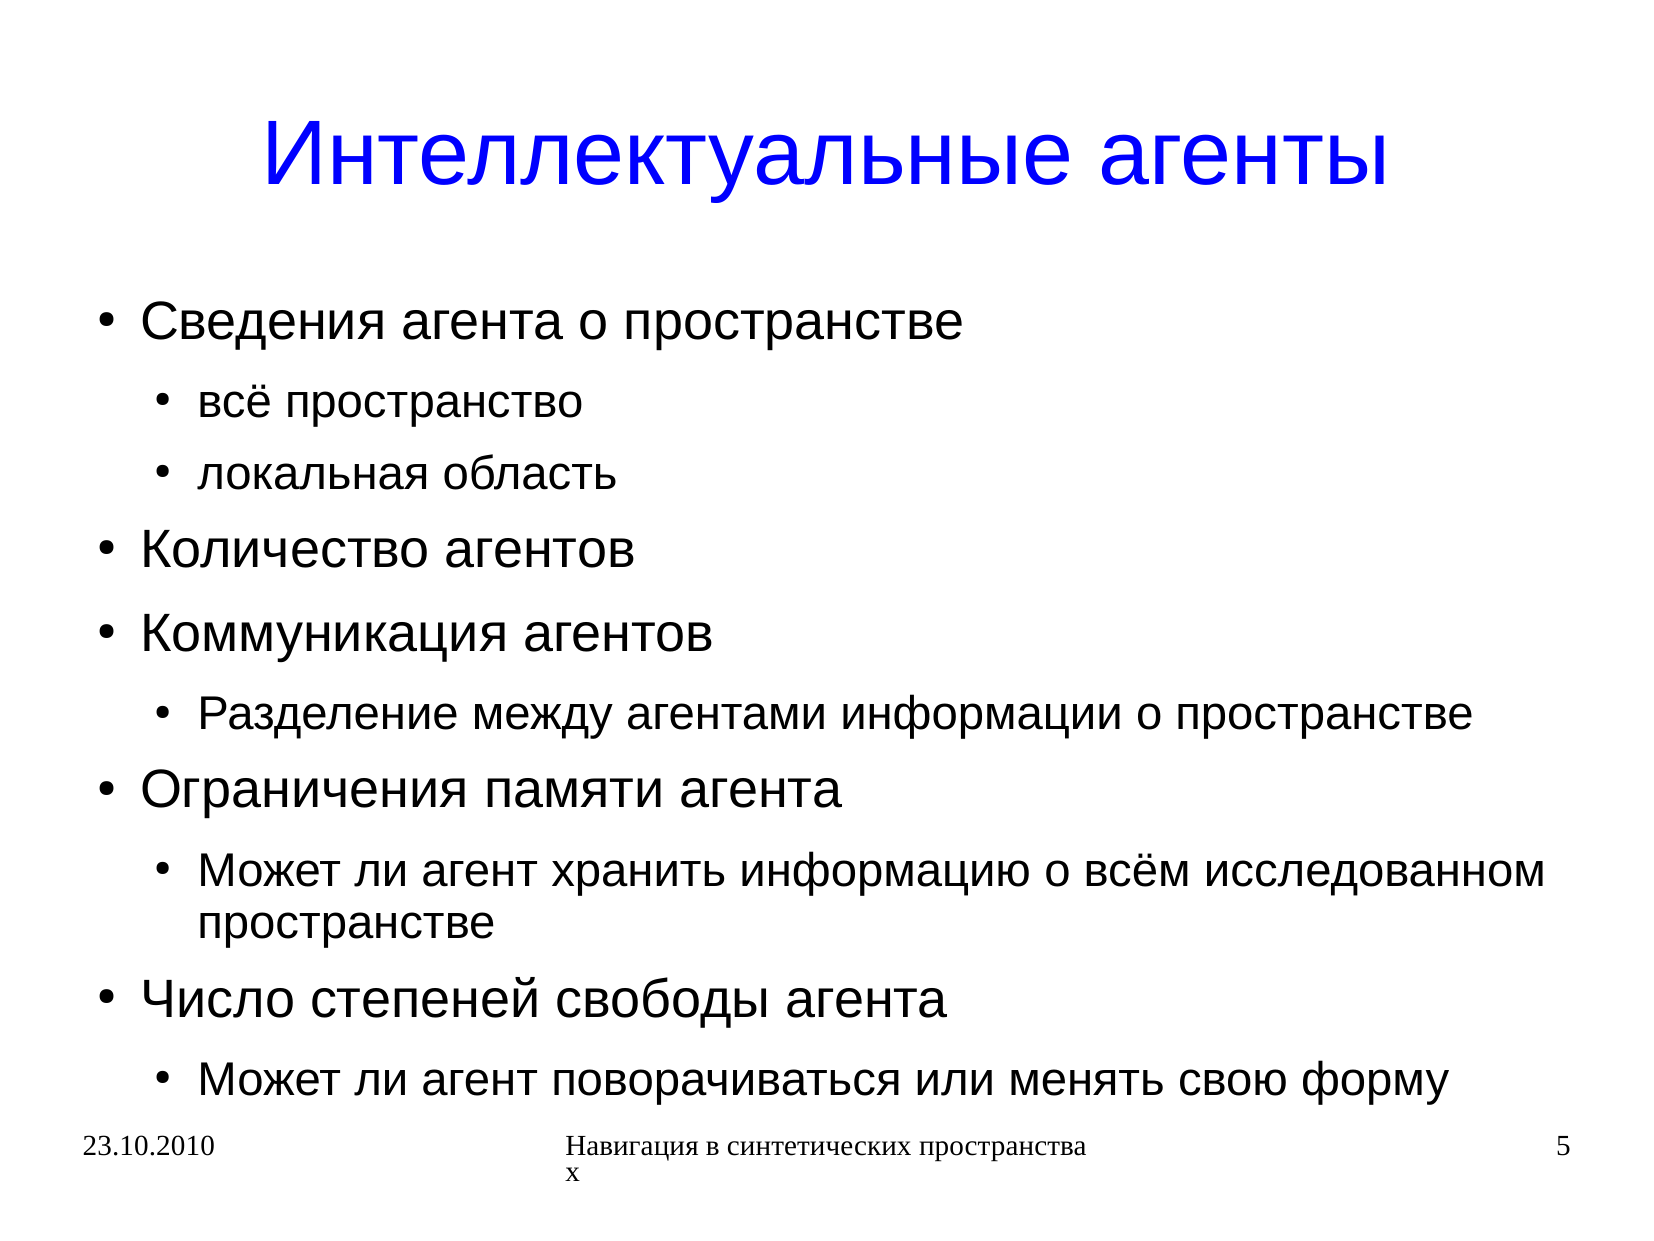

# Интеллектуальные агенты
Сведения агента о пространстве
всё пространство
локальная область
Количество агентов
Коммуникация агентов
Разделение между агентами информации о пространстве
Ограничения памяти агента
Может ли агент хранить информацию о всём исследованном пространстве
Число степеней свободы агента
Может ли агент поворачиваться или менять свою форму
23.10.2010
Навигация в синтетических пространствах
5